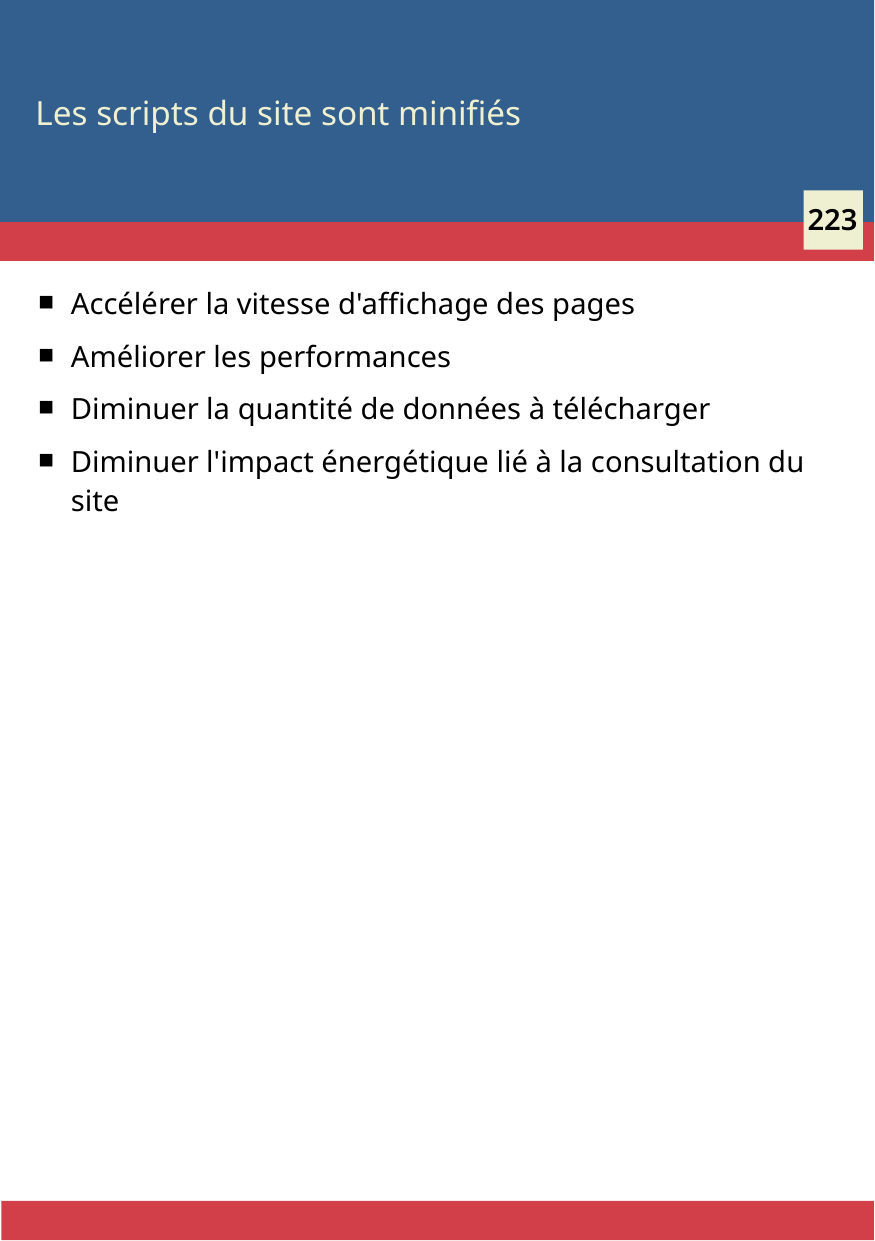

# Les scripts du site sont minifiés
223
Accélérer la vitesse d'affichage des pages
Améliorer les performances
Diminuer la quantité de données à télécharger
Diminuer l'impact énergétique lié à la consultation du site